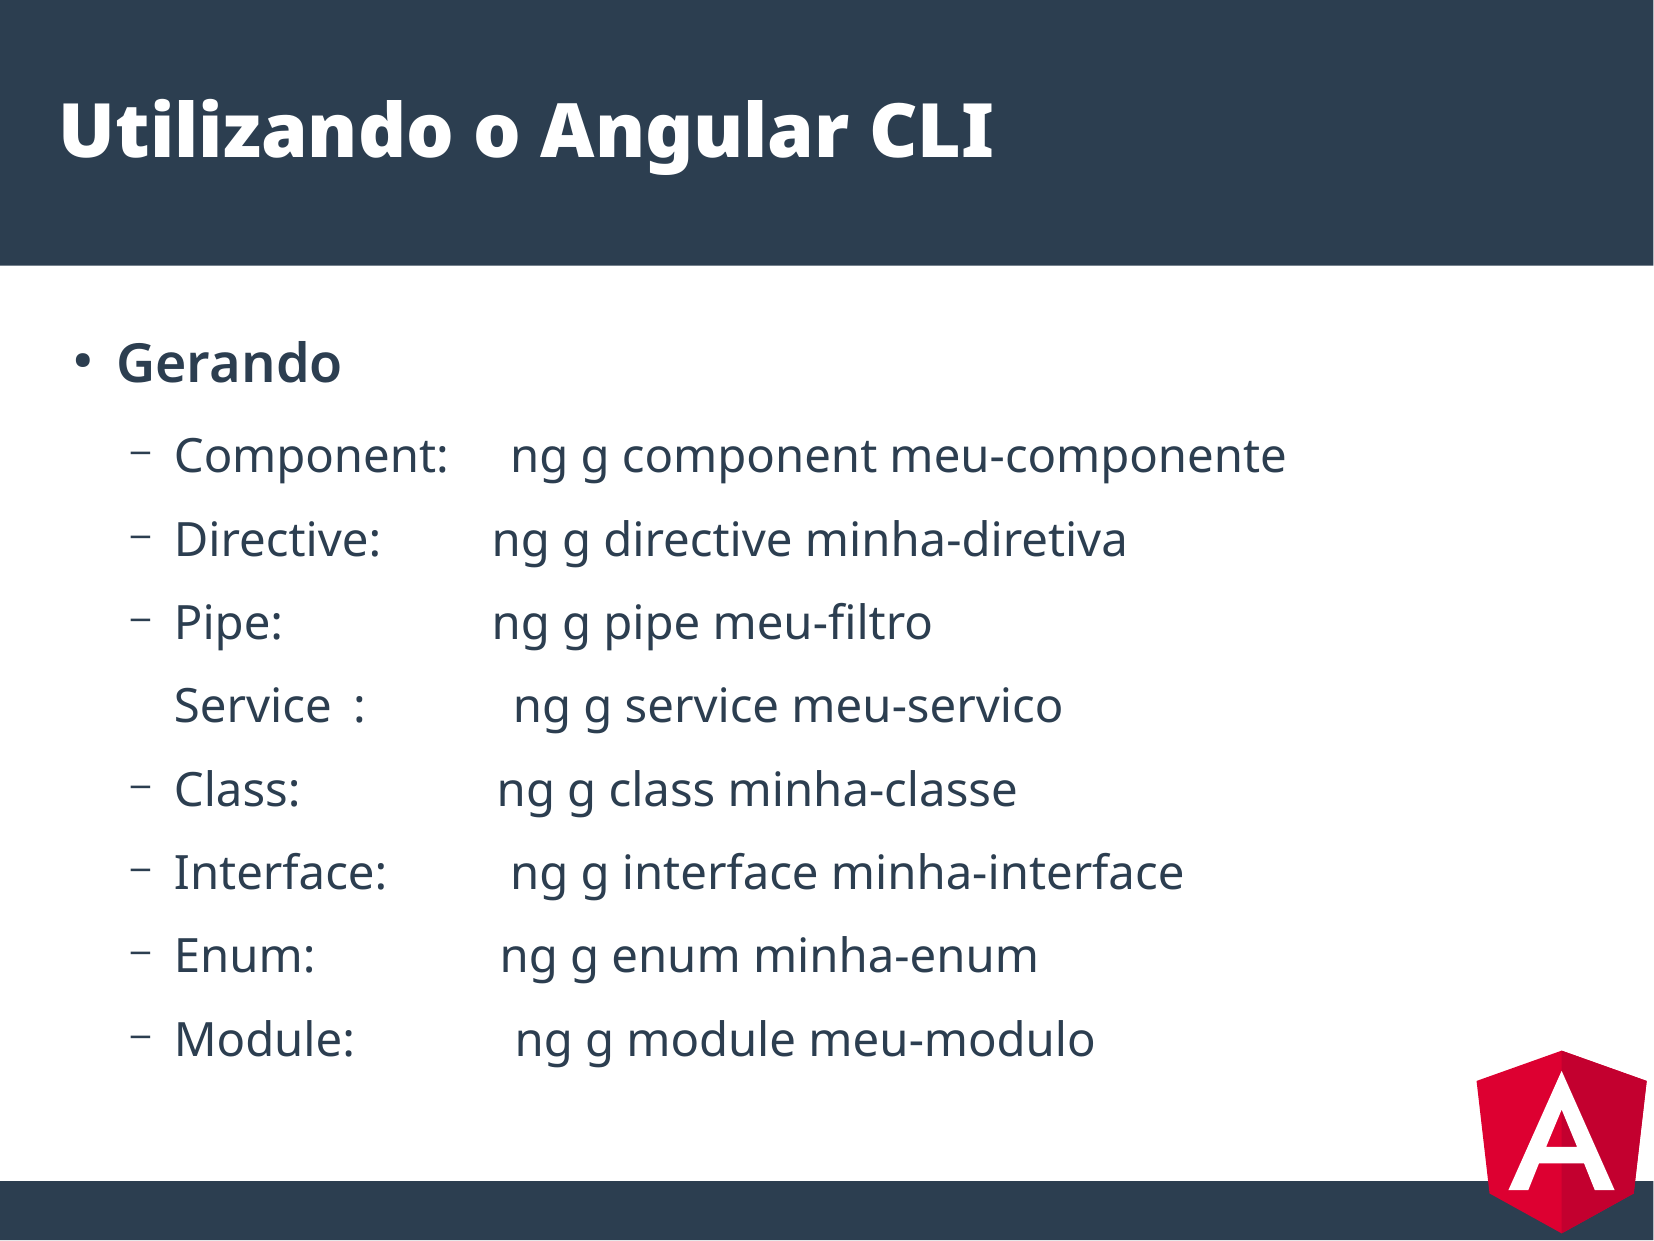

# Utilizando o Angular CLI
Gerando
Component: ng g component meu-componente
Directive: ng g directive minha-diretiva
Pipe: ng g pipe meu-filtro
Service	: ng g service meu-servico
Class: ng g class minha-classe
Interface: ng g interface minha-interface
Enum: ng g enum minha-enum
Module: ng g module meu-modulo